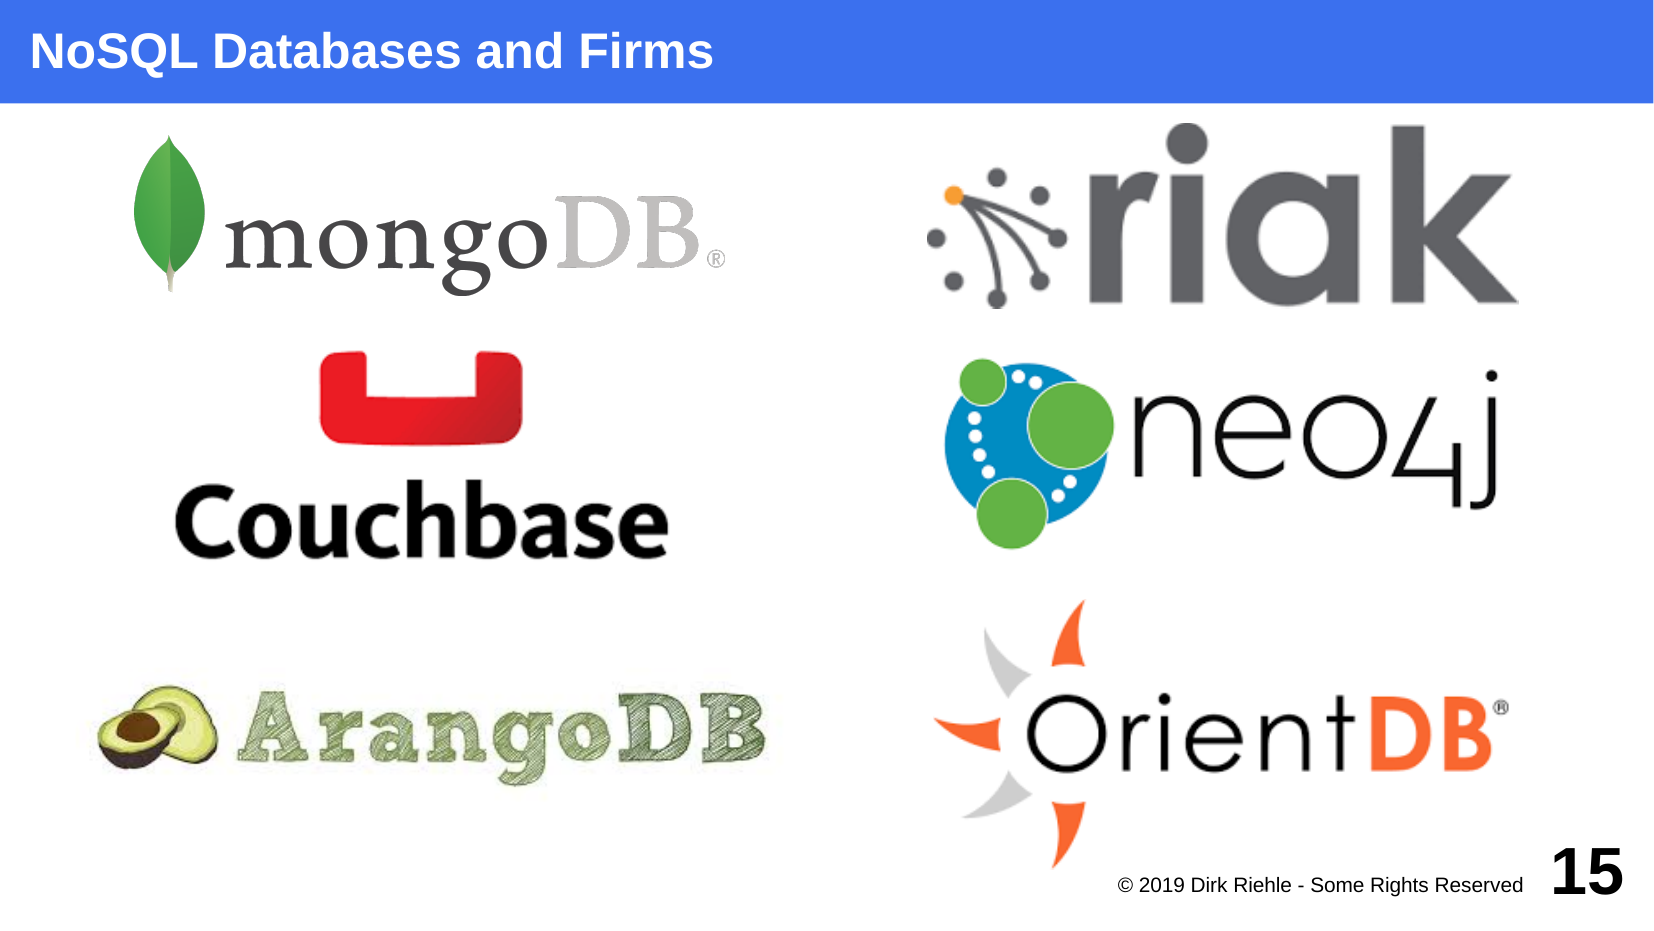

# NoSQL Databases and Firms
Free / Libre and Open Source Software
15
© 2019 Dirk Riehle - Some Rights Reserved